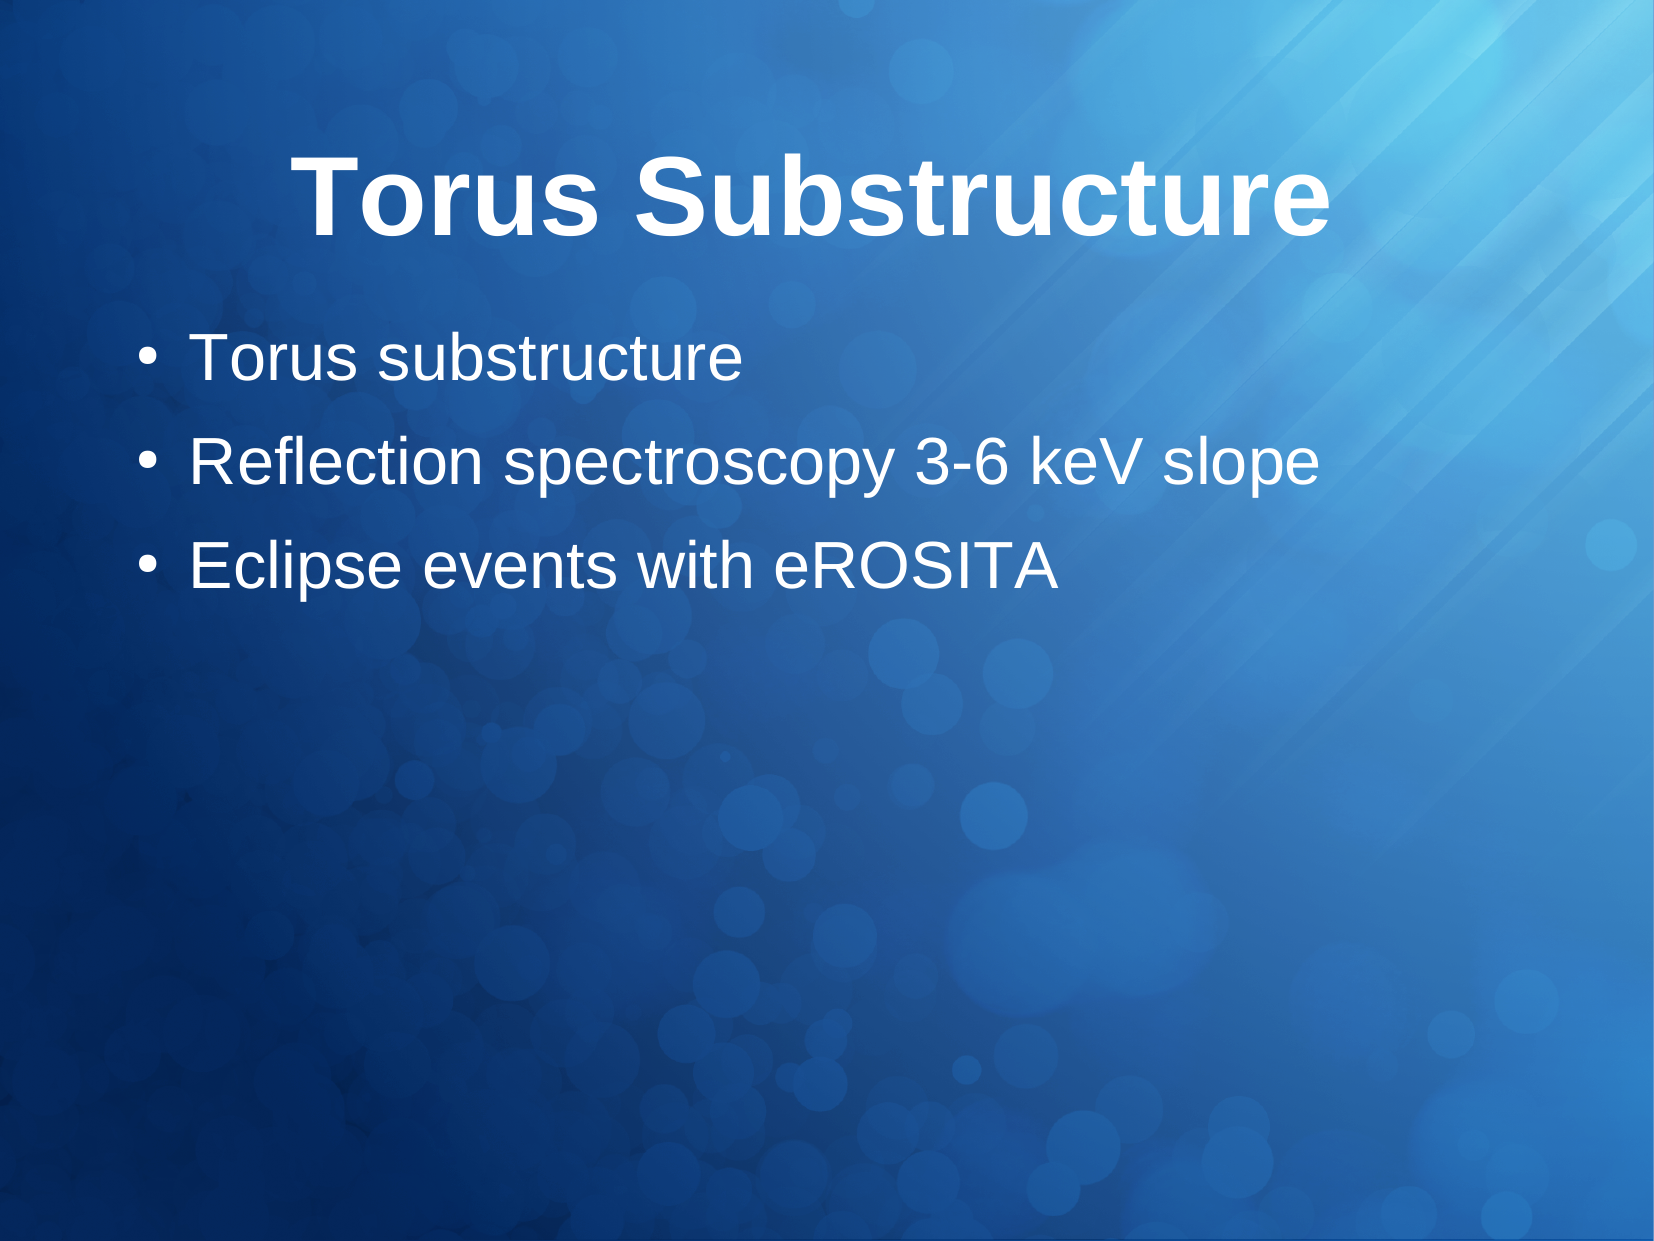

# Torus Substructure
Torus substructure
Reflection spectroscopy 3-6 keV slope
Eclipse events with eROSITA